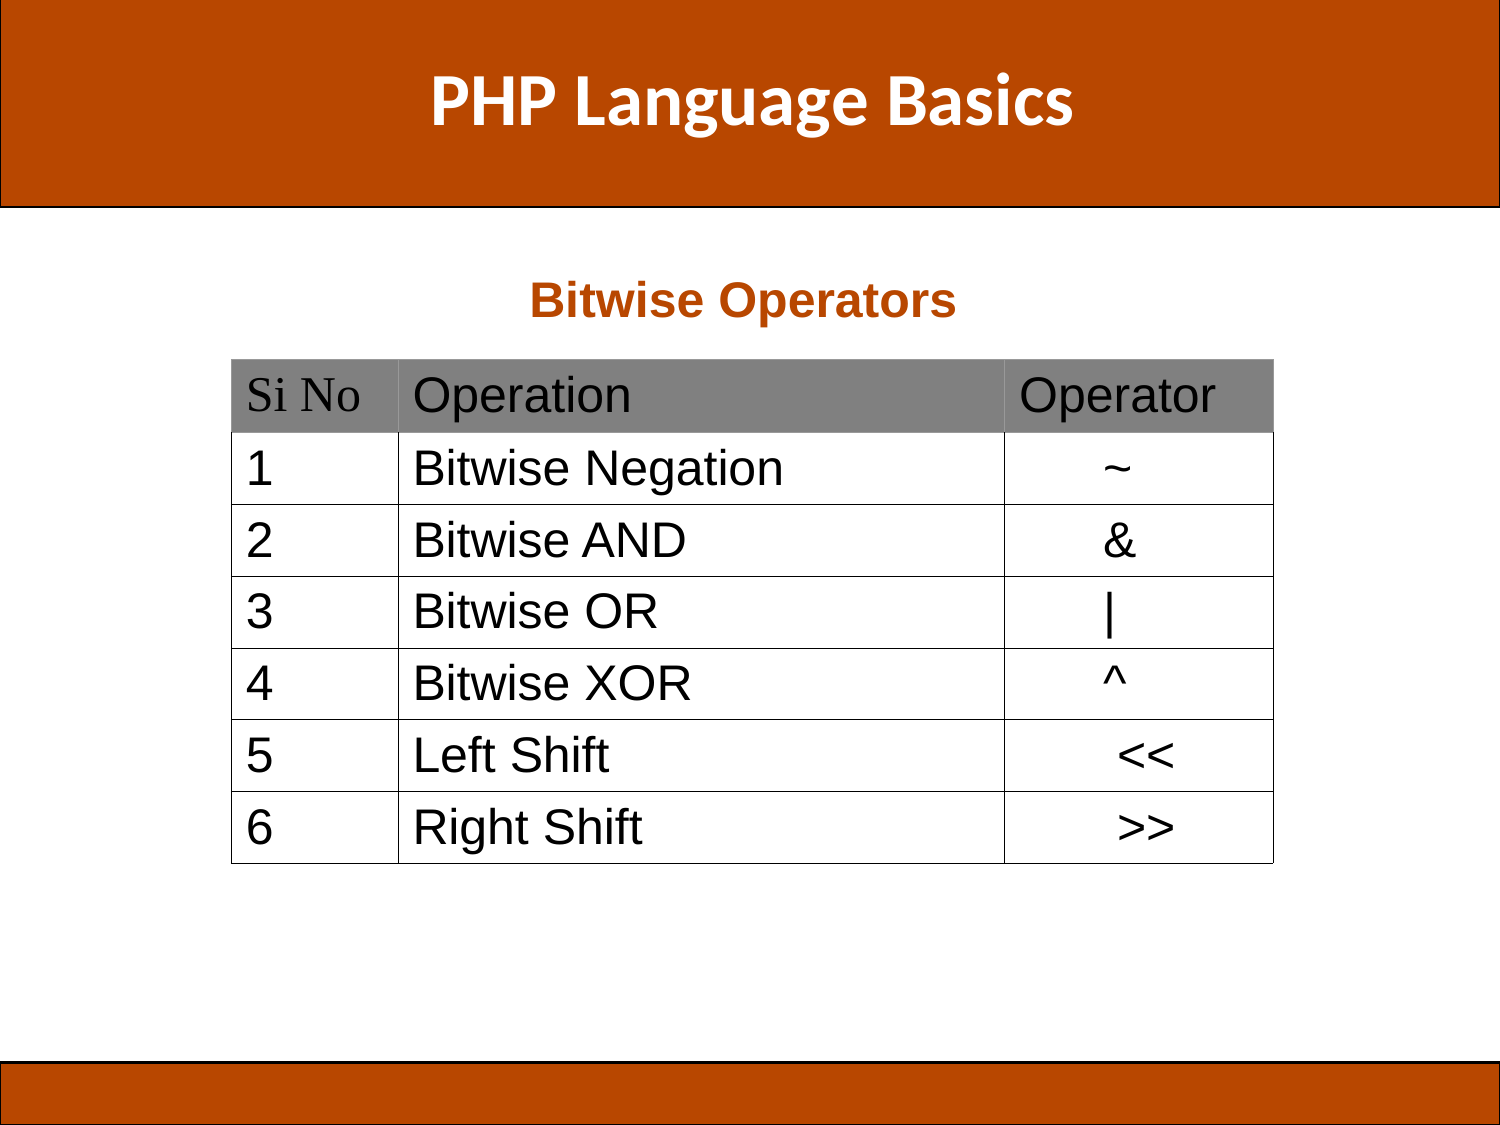

PHP Language Basics
#
 Bitwise Operators
| Si No | Operation | Operator |
| --- | --- | --- |
| 1 | Bitwise Negation | ~ |
| 2 | Bitwise AND | & |
| 3 | Bitwise OR | | |
| 4 | Bitwise XOR | ^ |
| 5 | Left Shift | << |
| 6 | Right Shift | >> |